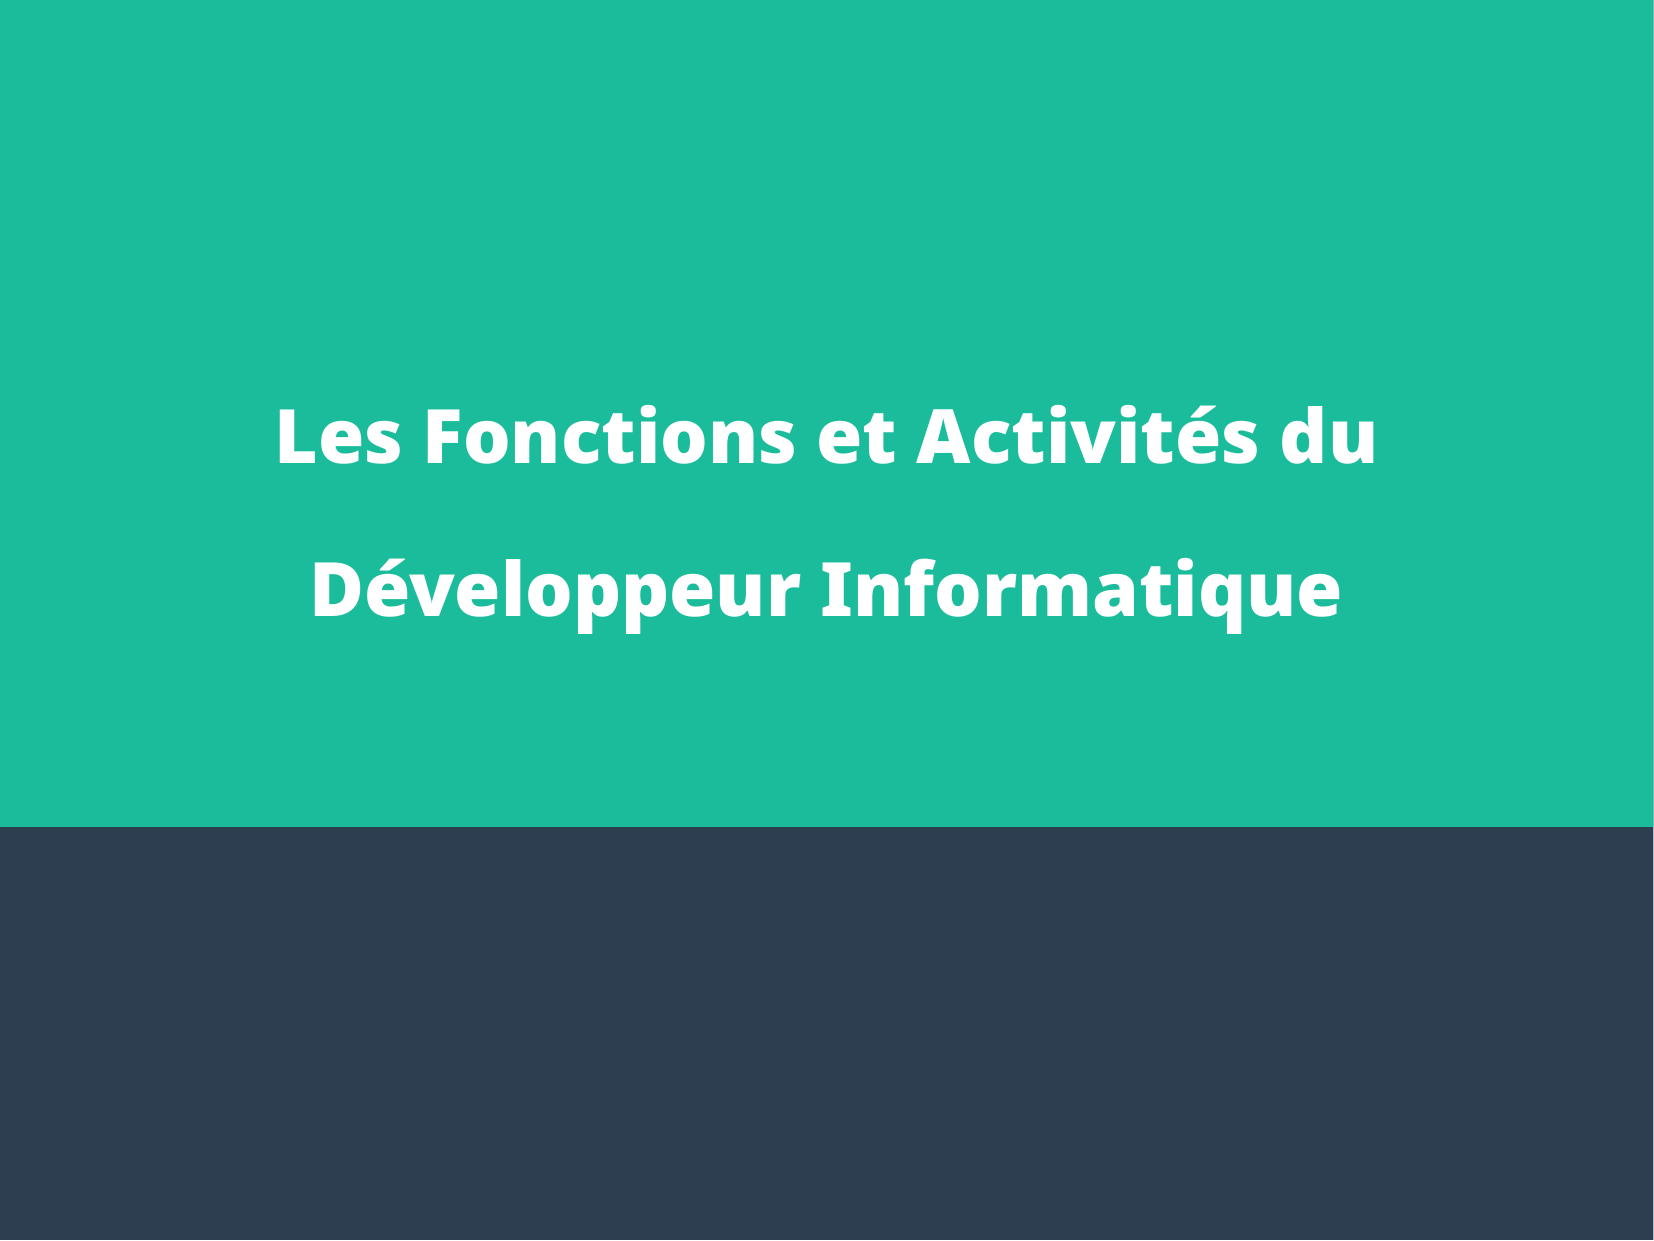

# Les Fonctions et Activités du Développeur Informatique